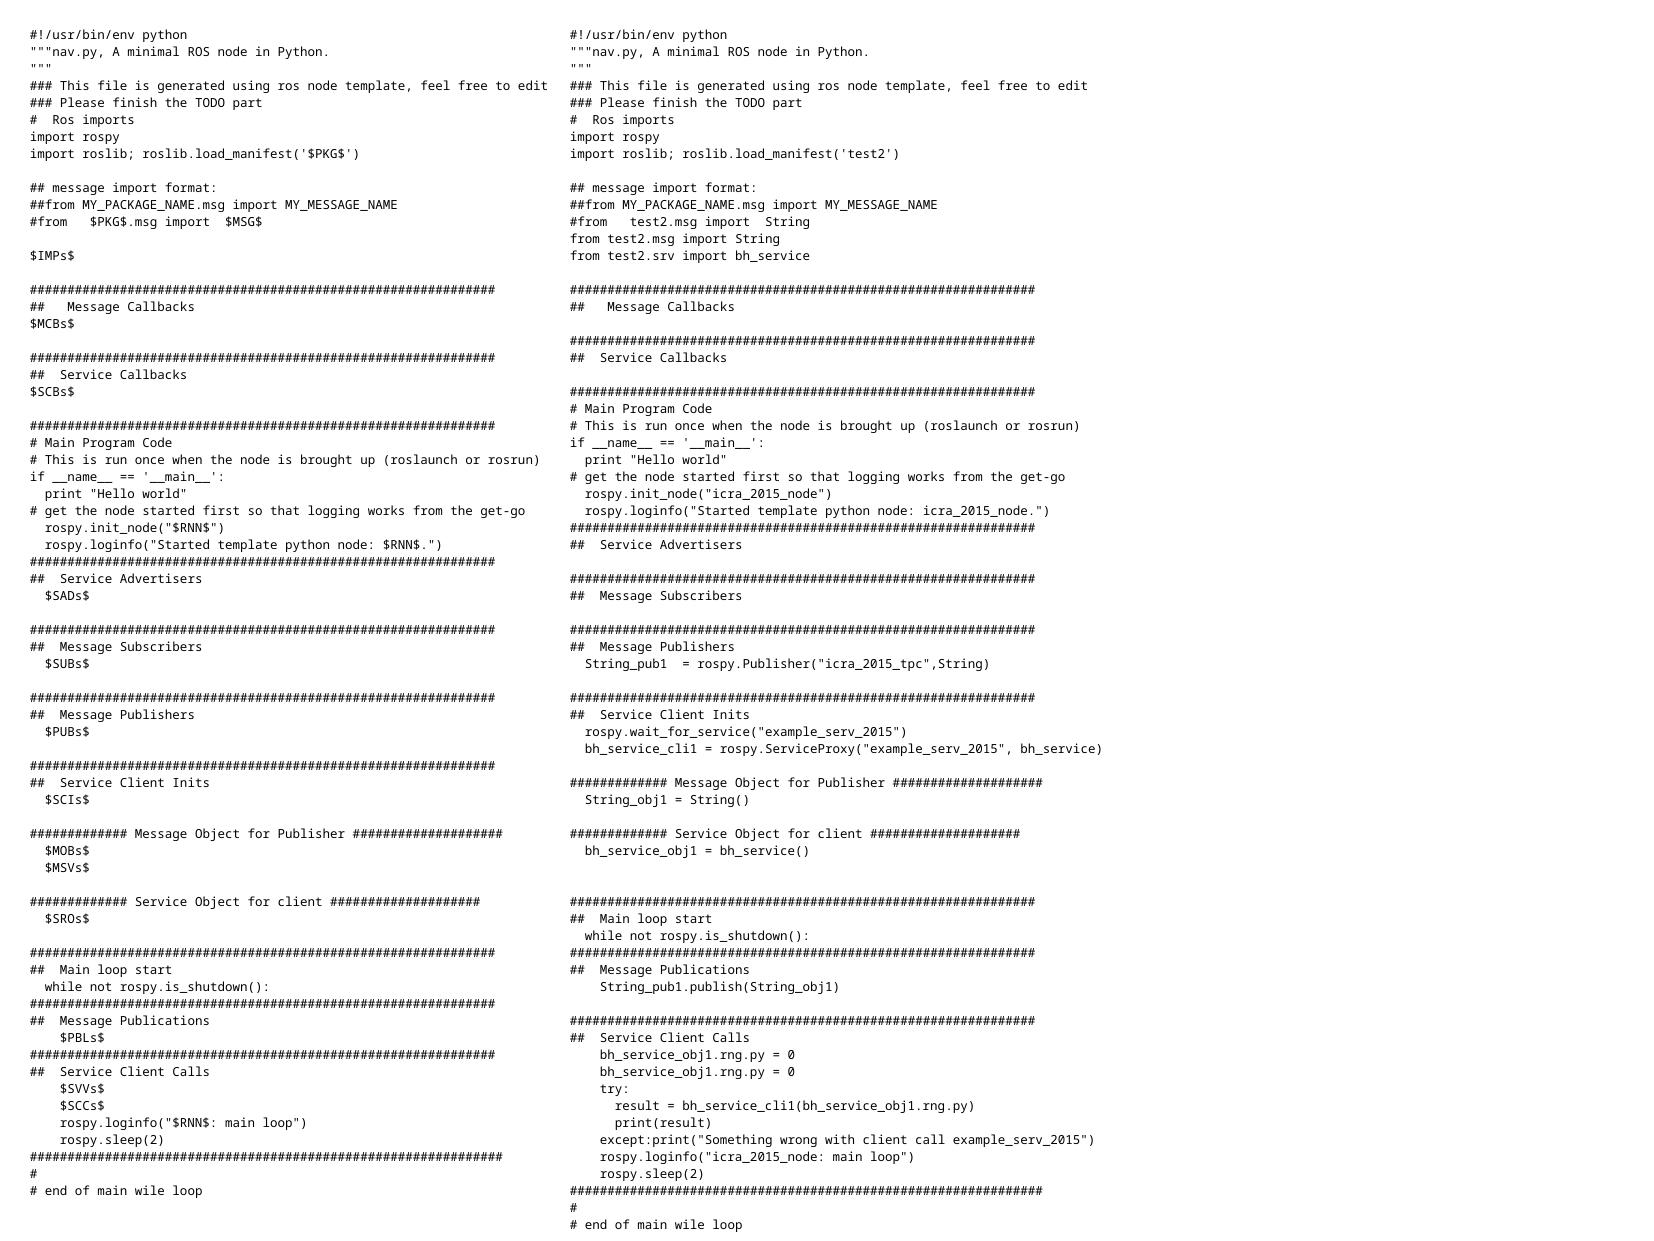

#!/usr/bin/env python
"""nav.py, A minimal ROS node in Python.
"""
### This file is generated using ros node template, feel free to edit
### Please finish the TODO part
# Ros imports
import rospy
import roslib; roslib.load_manifest('$PKG$')
## message import format:
##from MY_PACKAGE_NAME.msg import MY_MESSAGE_NAME
#from $PKG$.msg import $MSG$
$IMPs$
##############################################################
## Message Callbacks
$MCBs$
##############################################################
## Service Callbacks
$SCBs$
##############################################################
# Main Program Code
# This is run once when the node is brought up (roslaunch or rosrun)
if __name__ == '__main__':
 print "Hello world"
# get the node started first so that logging works from the get-go
 rospy.init_node("$RNN$")
 rospy.loginfo("Started template python node: $RNN$.")
##############################################################
## Service Advertisers
 $SADs$
##############################################################
## Message Subscribers
 $SUBs$
##############################################################
## Message Publishers
 $PUBs$
##############################################################
## Service Client Inits
 $SCIs$
############# Message Object for Publisher ####################
 $MOBs$
 $MSVs$
############# Service Object for client ####################
 $SROs$
##############################################################
## Main loop start
 while not rospy.is_shutdown():
##############################################################
## Message Publications
 $PBLs$
##############################################################
## Service Client Calls
 $SVVs$
 $SCCs$
 rospy.loginfo("$RNN$: main loop")
 rospy.sleep(2)
###############################################################
#
# end of main wile loop
#!/usr/bin/env python
"""nav.py, A minimal ROS node in Python.
"""
### This file is generated using ros node template, feel free to edit
### Please finish the TODO part
# Ros imports
import rospy
import roslib; roslib.load_manifest('test2')
## message import format:
##from MY_PACKAGE_NAME.msg import MY_MESSAGE_NAME
#from test2.msg import String
from test2.msg import String
from test2.srv import bh_service
##############################################################
## Message Callbacks
##############################################################
## Service Callbacks
##############################################################
# Main Program Code
# This is run once when the node is brought up (roslaunch or rosrun)
if __name__ == '__main__':
 print "Hello world"
# get the node started first so that logging works from the get-go
 rospy.init_node("icra_2015_node")
 rospy.loginfo("Started template python node: icra_2015_node.")
##############################################################
## Service Advertisers
##############################################################
## Message Subscribers
##############################################################
## Message Publishers
 String_pub1 = rospy.Publisher("icra_2015_tpc",String)
##############################################################
## Service Client Inits
 rospy.wait_for_service("example_serv_2015")
 bh_service_cli1 = rospy.ServiceProxy("example_serv_2015", bh_service)
############# Message Object for Publisher ####################
 String_obj1 = String()
############# Service Object for client ####################
 bh_service_obj1 = bh_service()
##############################################################
## Main loop start
 while not rospy.is_shutdown():
##############################################################
## Message Publications
 String_pub1.publish(String_obj1)
##############################################################
## Service Client Calls
 bh_service_obj1.rng.py = 0
 bh_service_obj1.rng.py = 0
 try:
 result = bh_service_cli1(bh_service_obj1.rng.py)
 print(result)
 except:print("Something wrong with client call example_serv_2015")
 rospy.loginfo("icra_2015_node: main loop")
 rospy.sleep(2)
###############################################################
#
# end of main wile loop